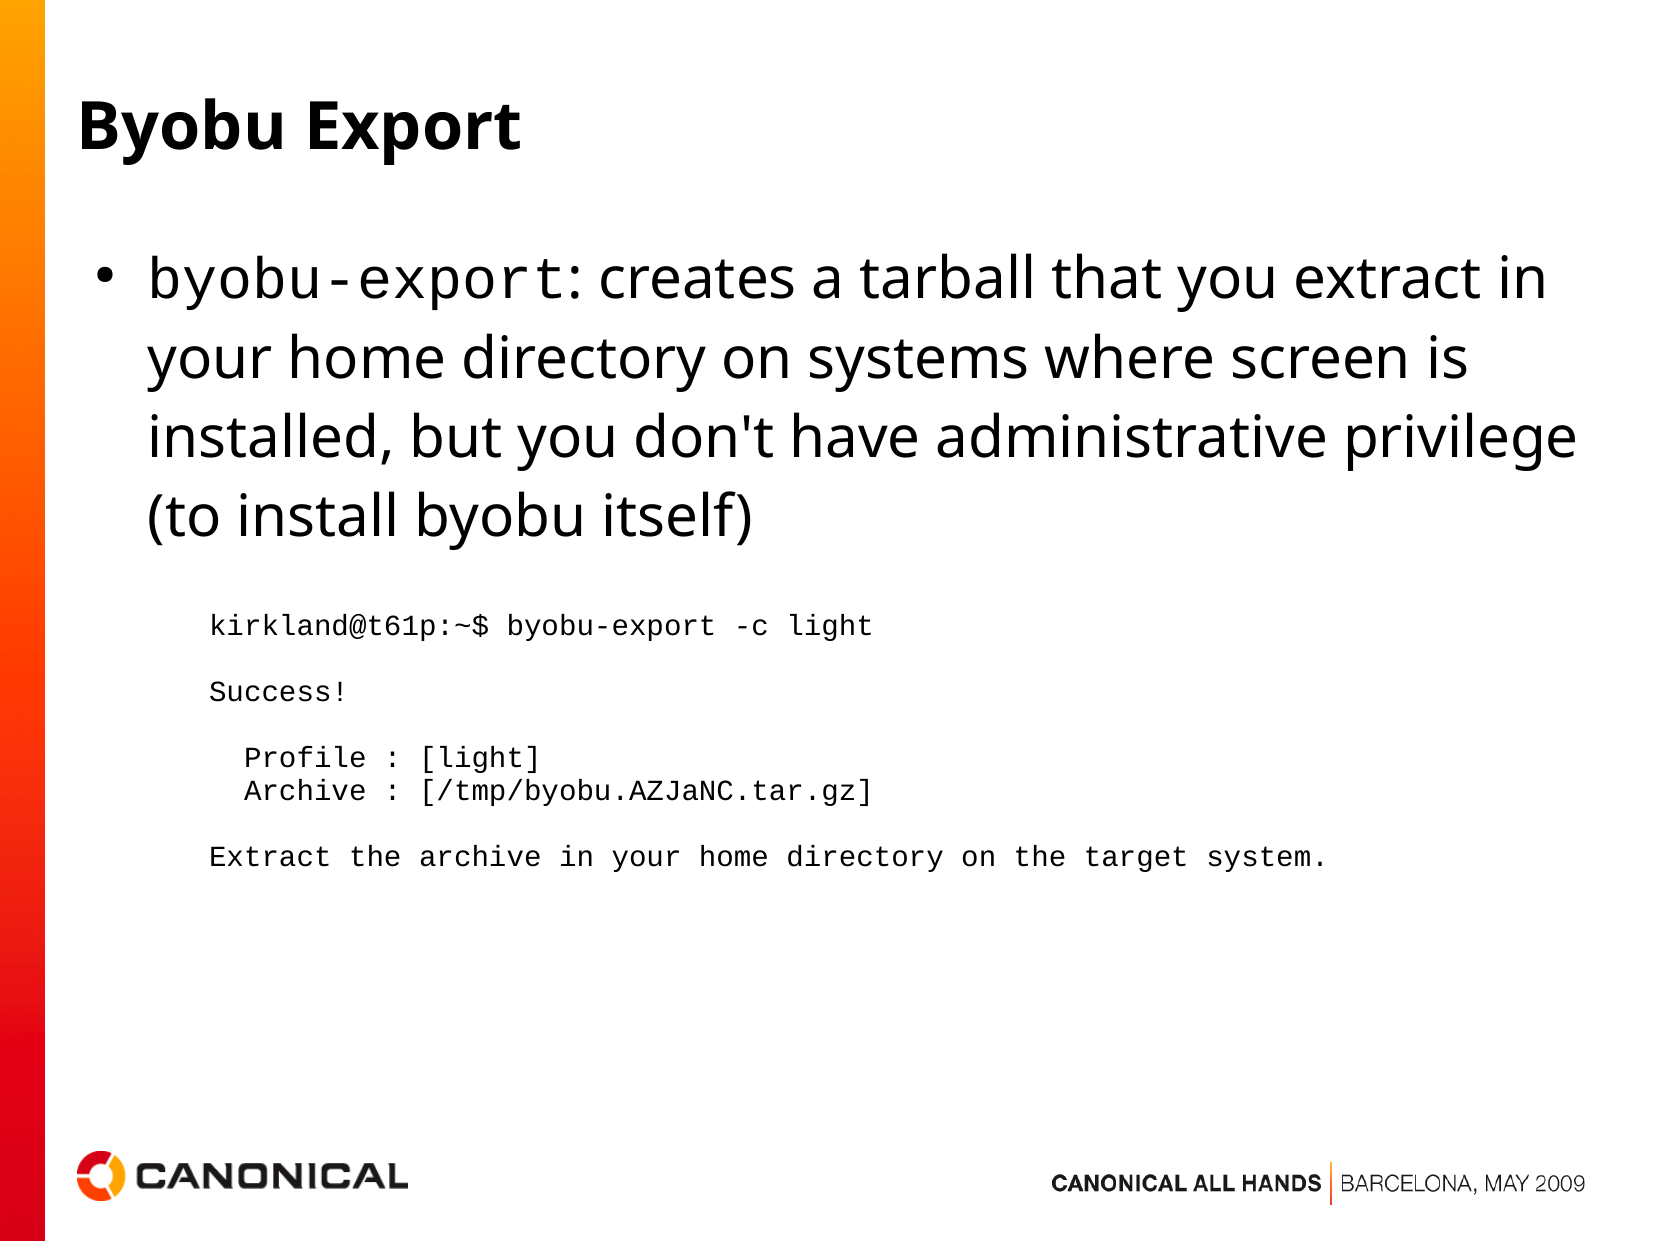

Byobu Export
byobu-export: creates a tarball that you extract in your home directory on systems where screen is installed, but you don't have administrative privilege (to install byobu itself)
# kirkland@t61p:~$ byobu-export -c light Success! Profile : [light] Archive : [/tmp/byobu.AZJaNC.tar.gz] Extract the archive in your home directory on the target system.